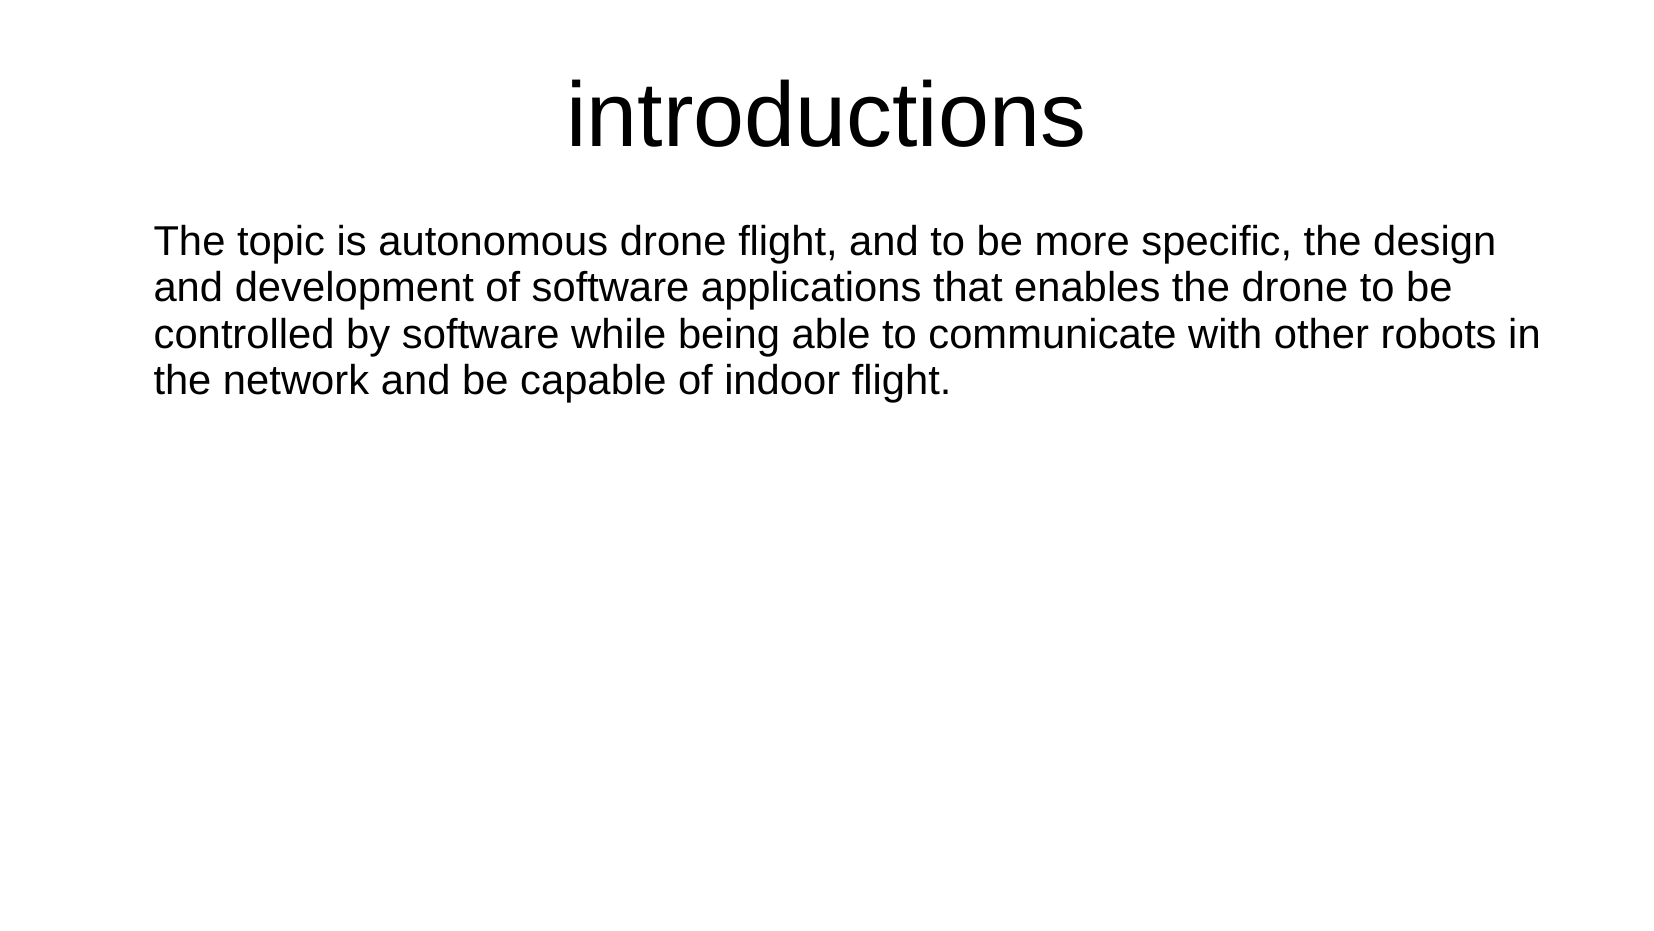

# introductions
The topic is autonomous drone flight, and to be more specific, the design and development of software applications that enables the drone to be controlled by software while being able to communicate with other robots in the network and be capable of indoor flight.